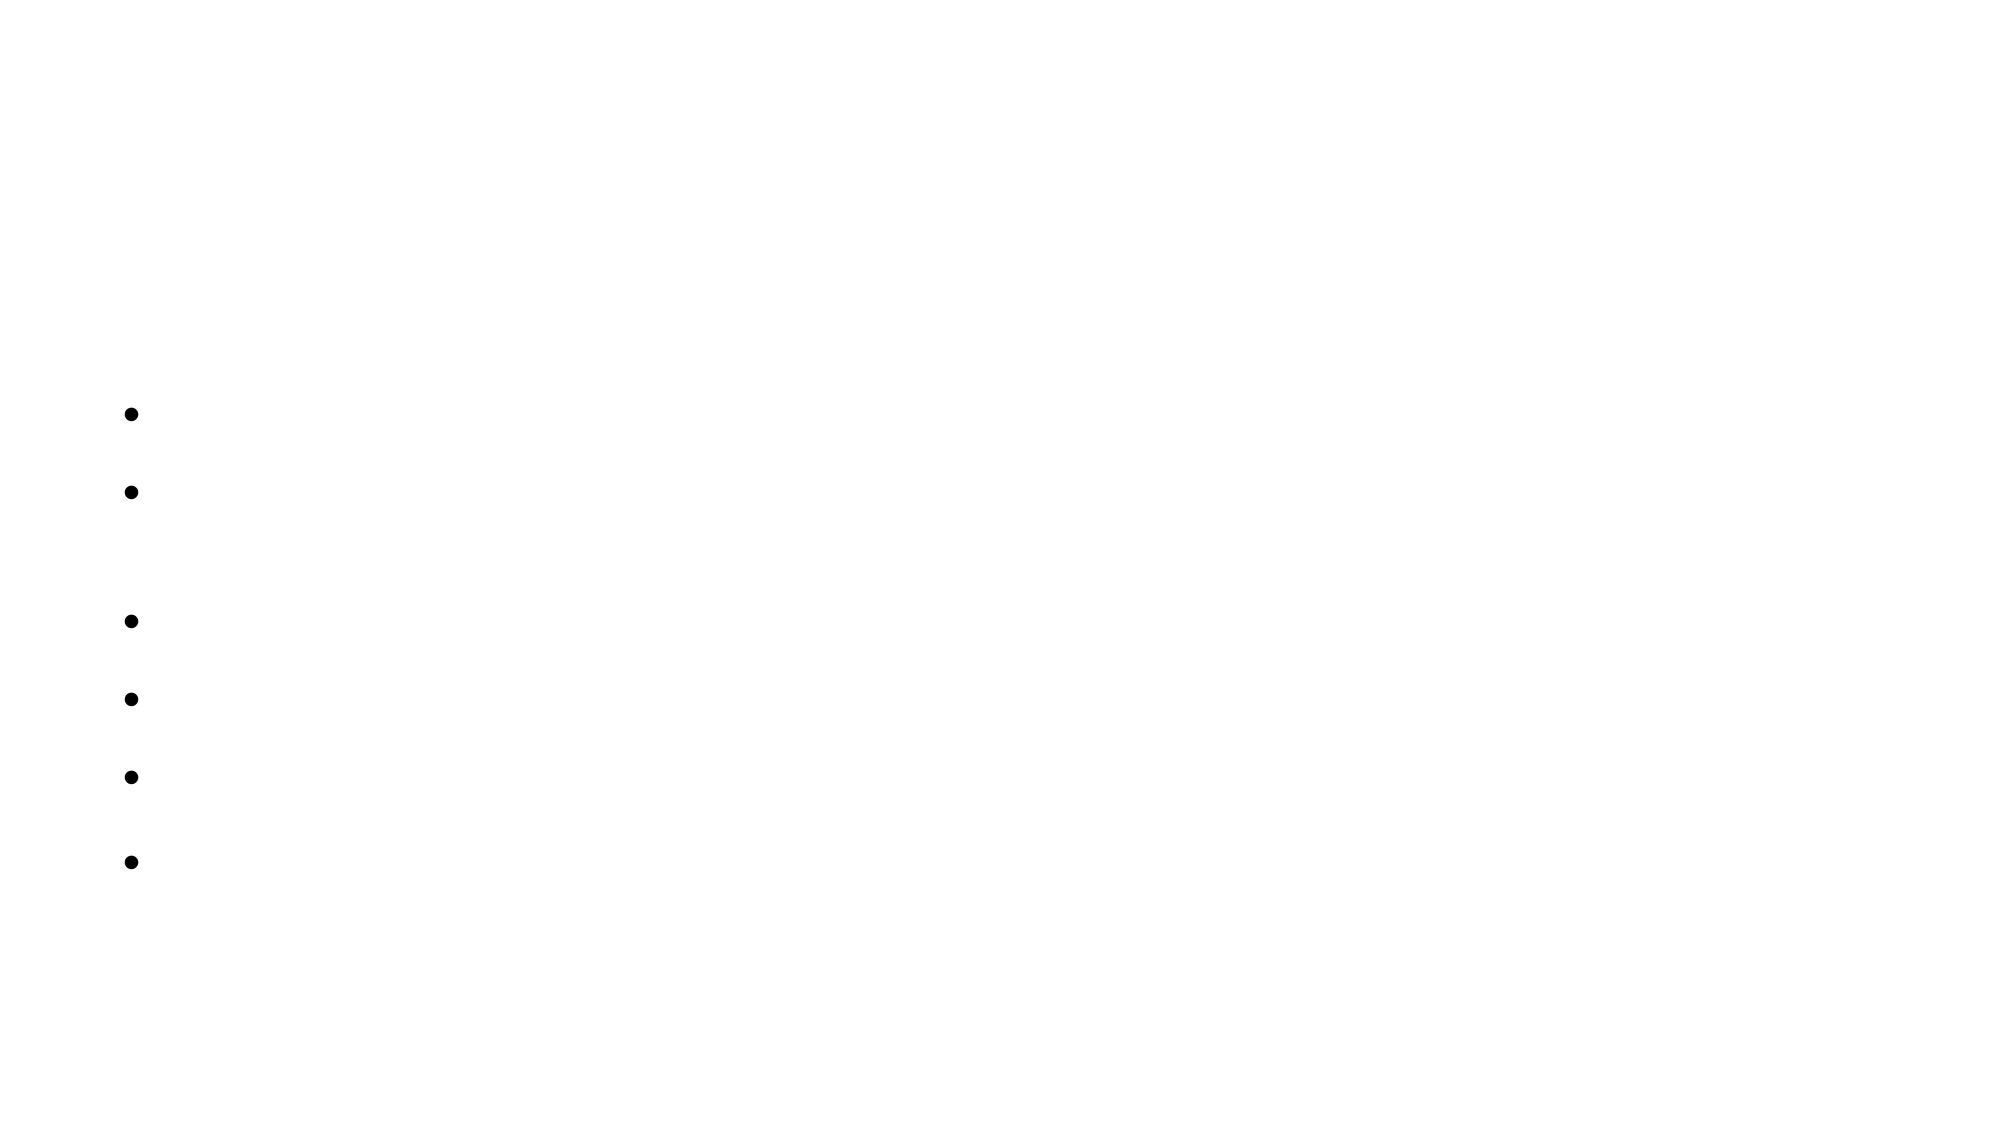

# Fonctionnalités
 Permet un développement facile,
 Concaténation intelligente de fichiers vers un ou plusieurs fichiers cibles,
 Habillage de module de fichiers JavaScript,
 Minification des fichiers résultants en mode production,
 Regarder les fichiers source et mettre à jour les builds en même temps.